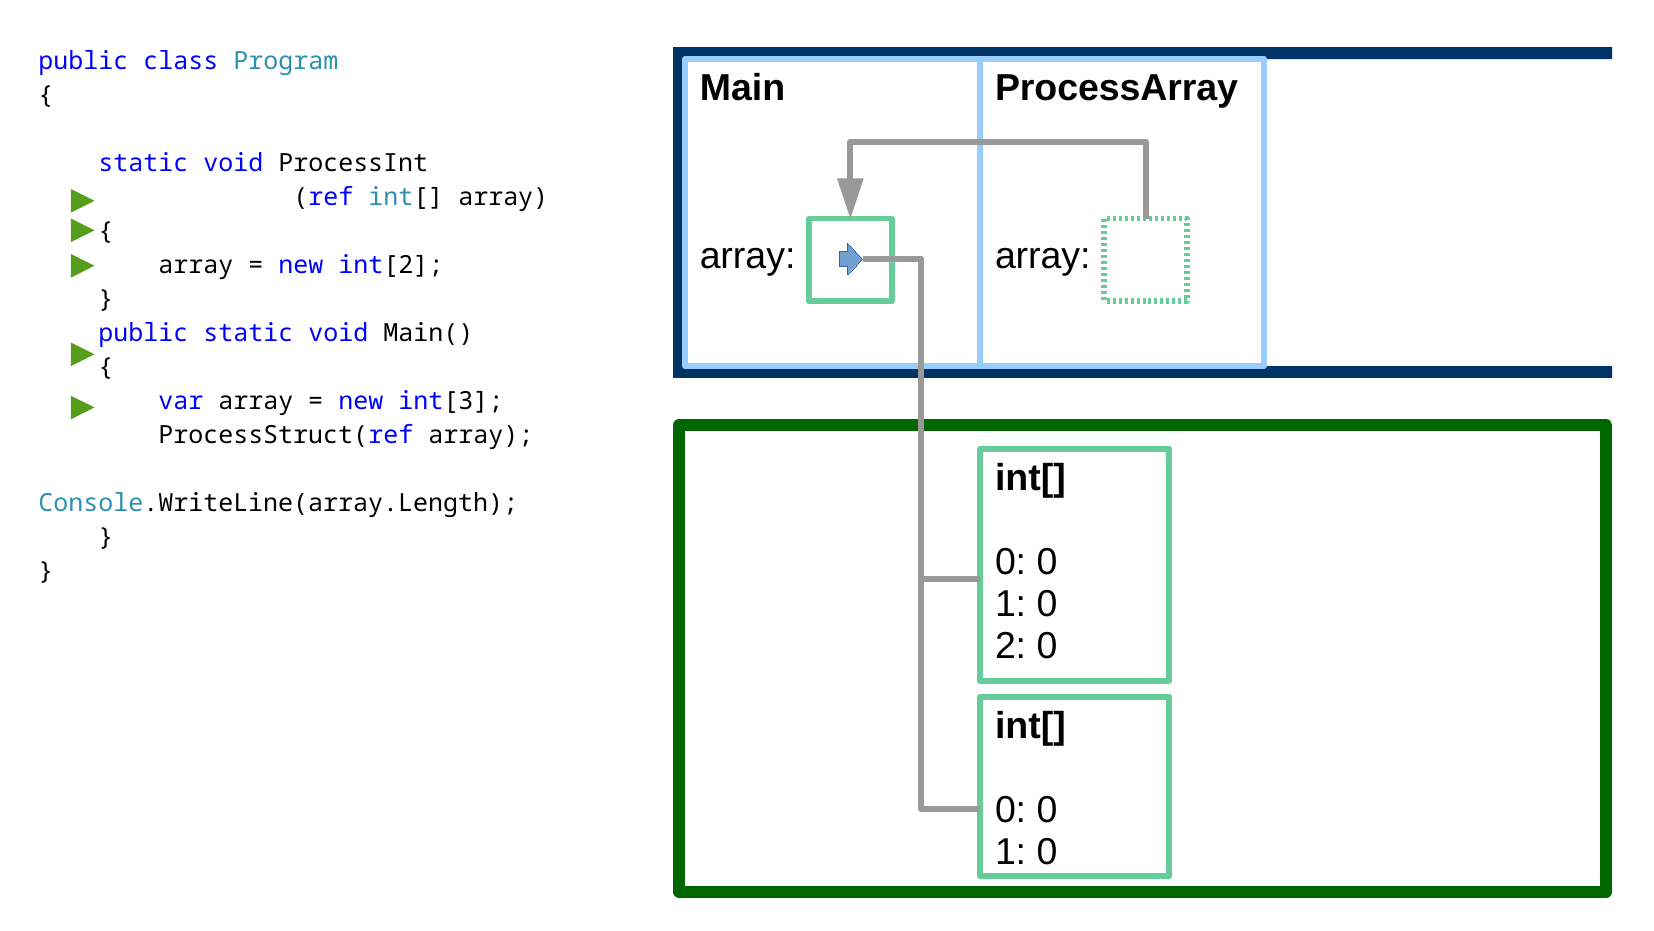

public class Program
{
 static void ProcessInt
 (ref int[] array)
 {
 array = new int[2];
 }
 public static void Main()
 {
 var array = new int[3];
 ProcessStruct(ref array);
 Console.WriteLine(array.Length);
 }
}
Main
array:
ProcessArray
array:
int[]
0: 0
1: 0
2: 0
int[]
0: 0
1: 0